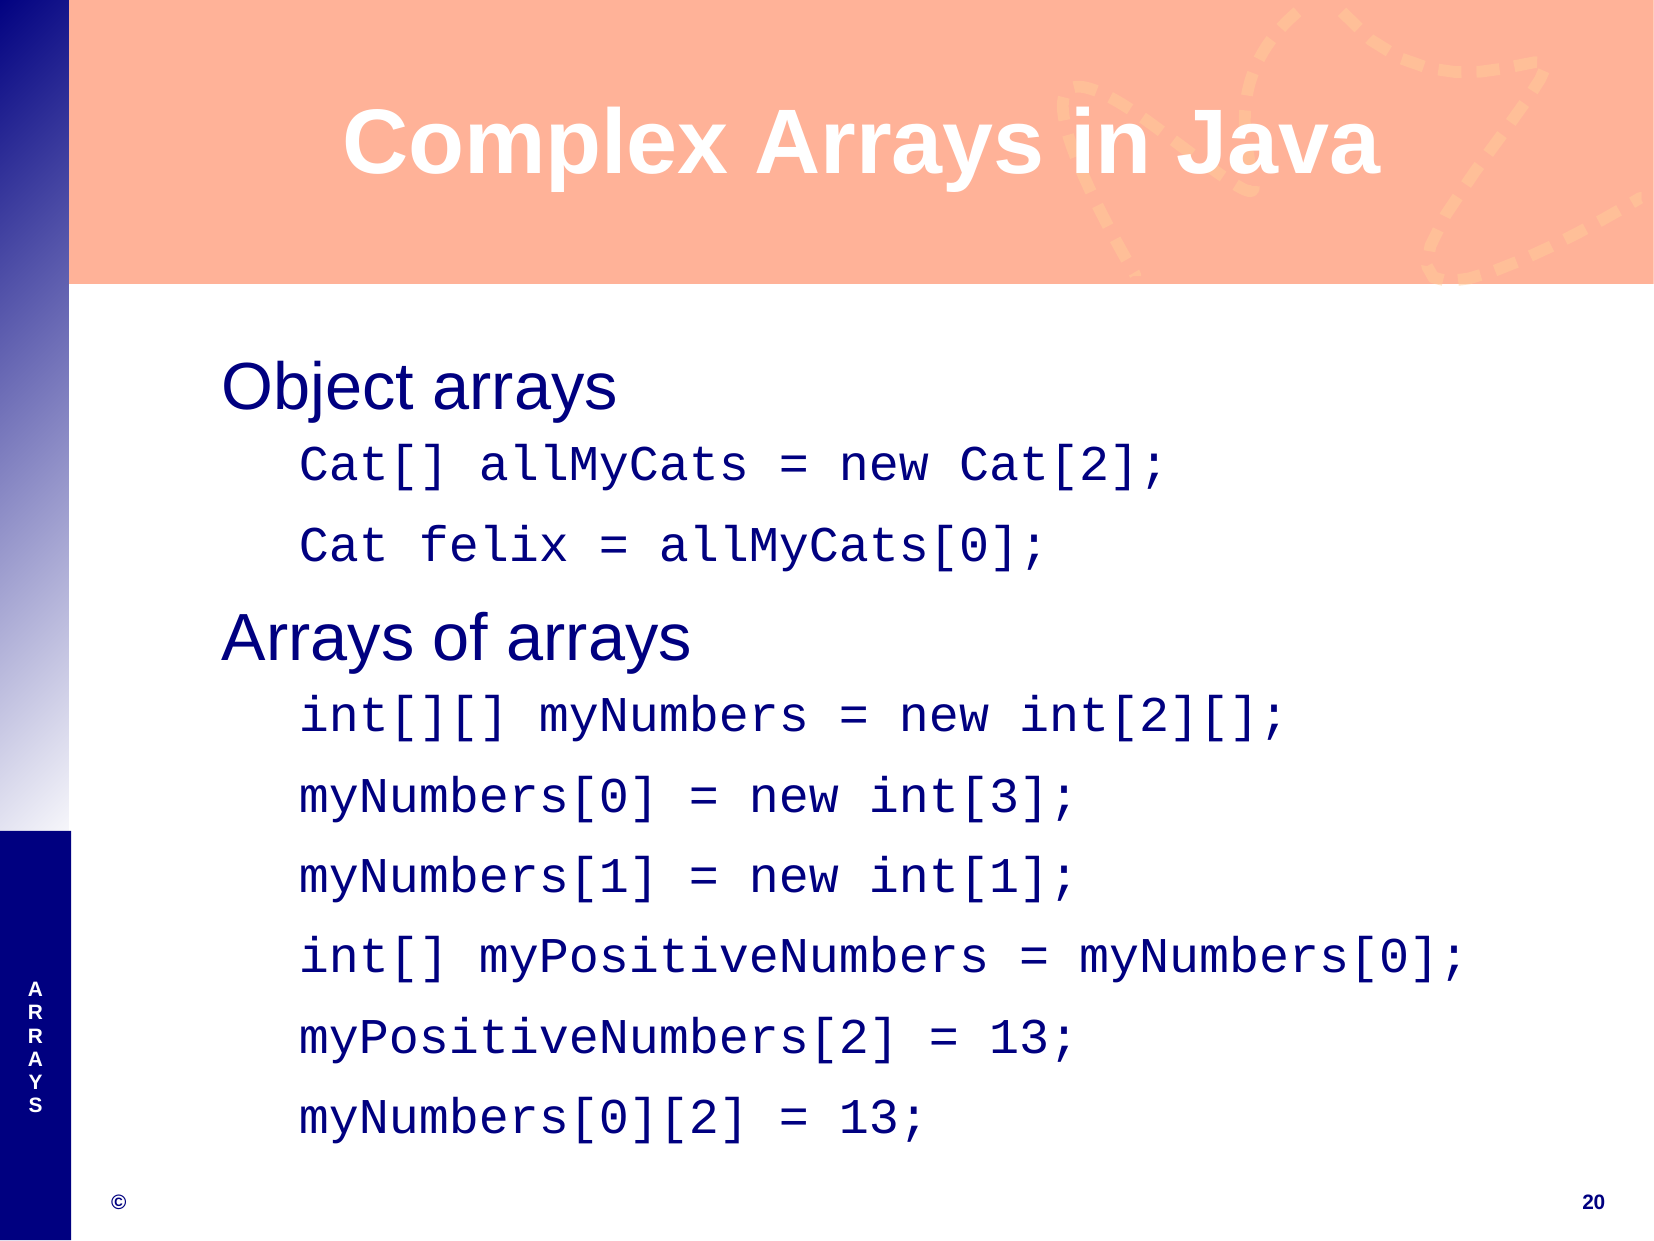

Complex Arrays in Java
# Object arrays
Cat[] allMyCats = new Cat[2];
Cat felix = allMyCats[0];
Arrays of arrays
int[][] myNumbers = new int[2][];
myNumbers[0] = new int[3];
myNumbers[1] = new int[1];
int[] myPositiveNumbers = myNumbers[0];
myPositiveNumbers[2] = 13;
myNumbers[0][2] = 13;
A
R
R
A
Y
S